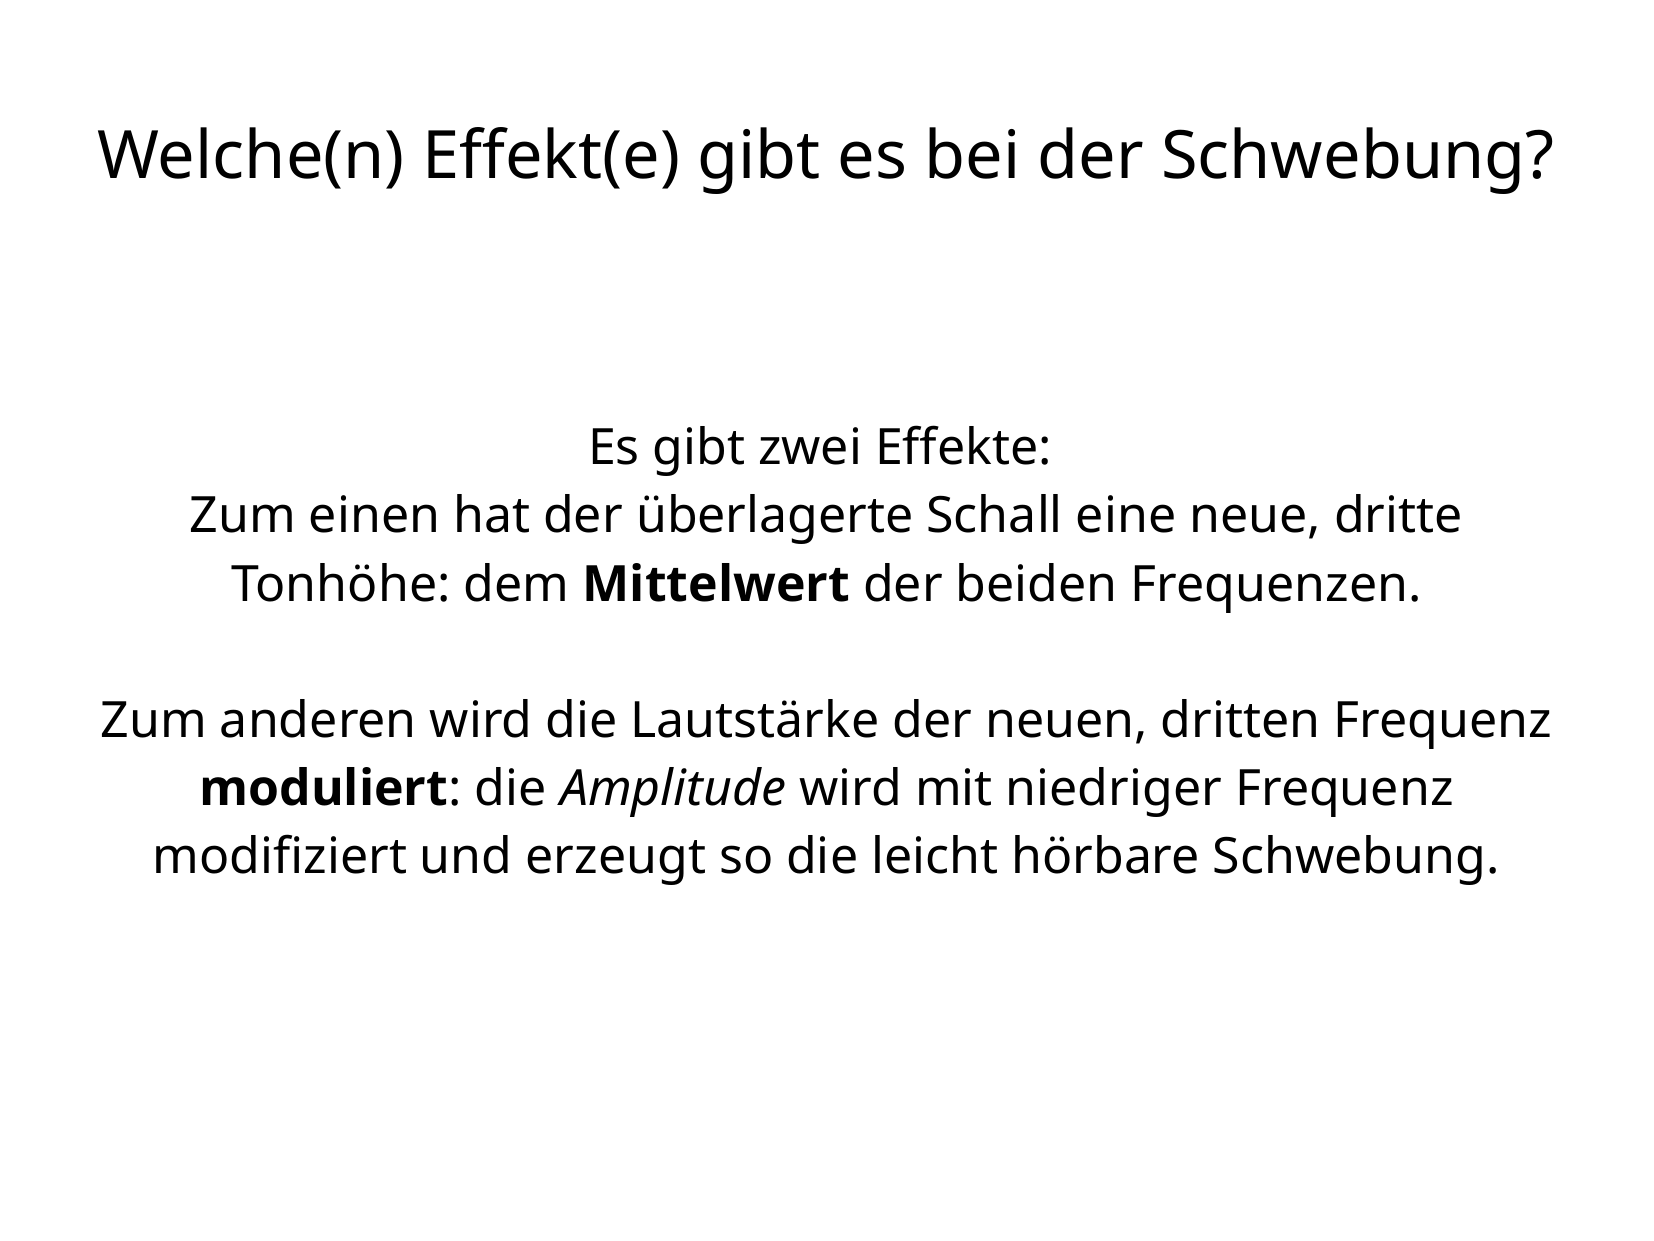

# Welche(n) Effekt(e) gibt es bei der Schwebung?
Es gibt zwei Effekte:
Zum einen hat der überlagerte Schall eine neue, dritte Tonhöhe: dem Mittelwert der beiden Frequenzen.
Zum anderen wird die Lautstärke der neuen, dritten Frequenz moduliert: die Amplitude wird mit niedriger Frequenz modifiziert und erzeugt so die leicht hörbare Schwebung.